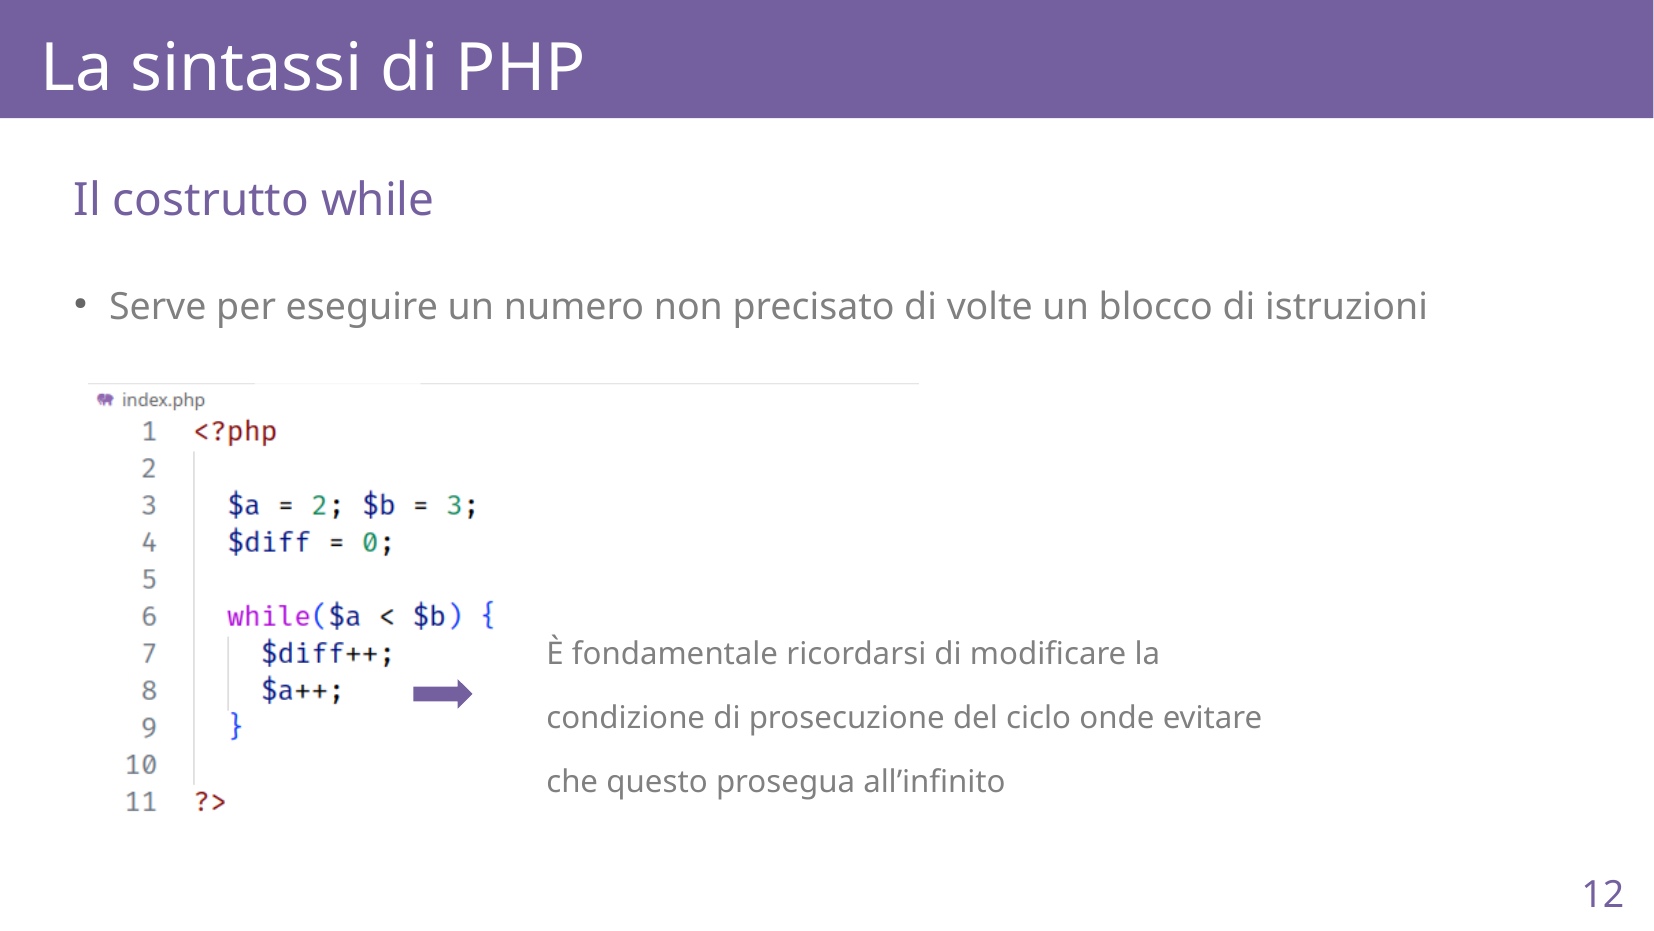

La sintassi di PHP
Il costrutto while
Serve per eseguire un numero non precisato di volte un blocco di istruzioni
È fondamentale ricordarsi di modificare la condizione di prosecuzione del ciclo onde evitare che questo prosegua all’infinito